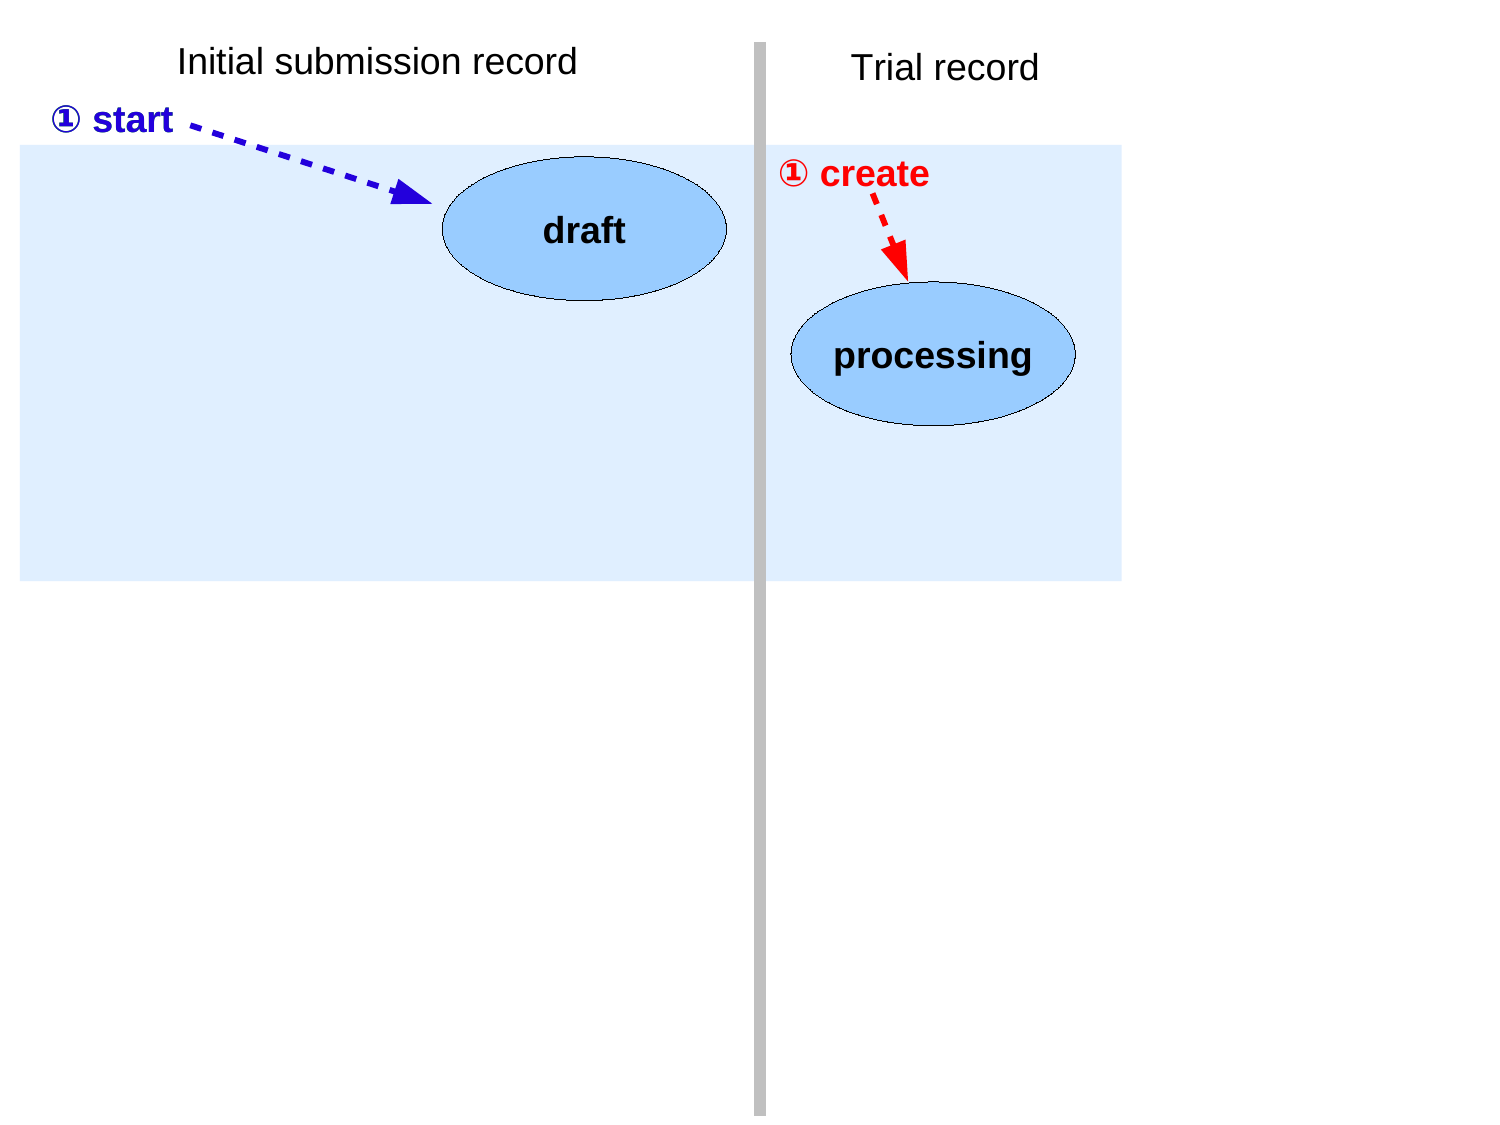

Initial submission record
Trial record
① start
① start
① create
draft
processing